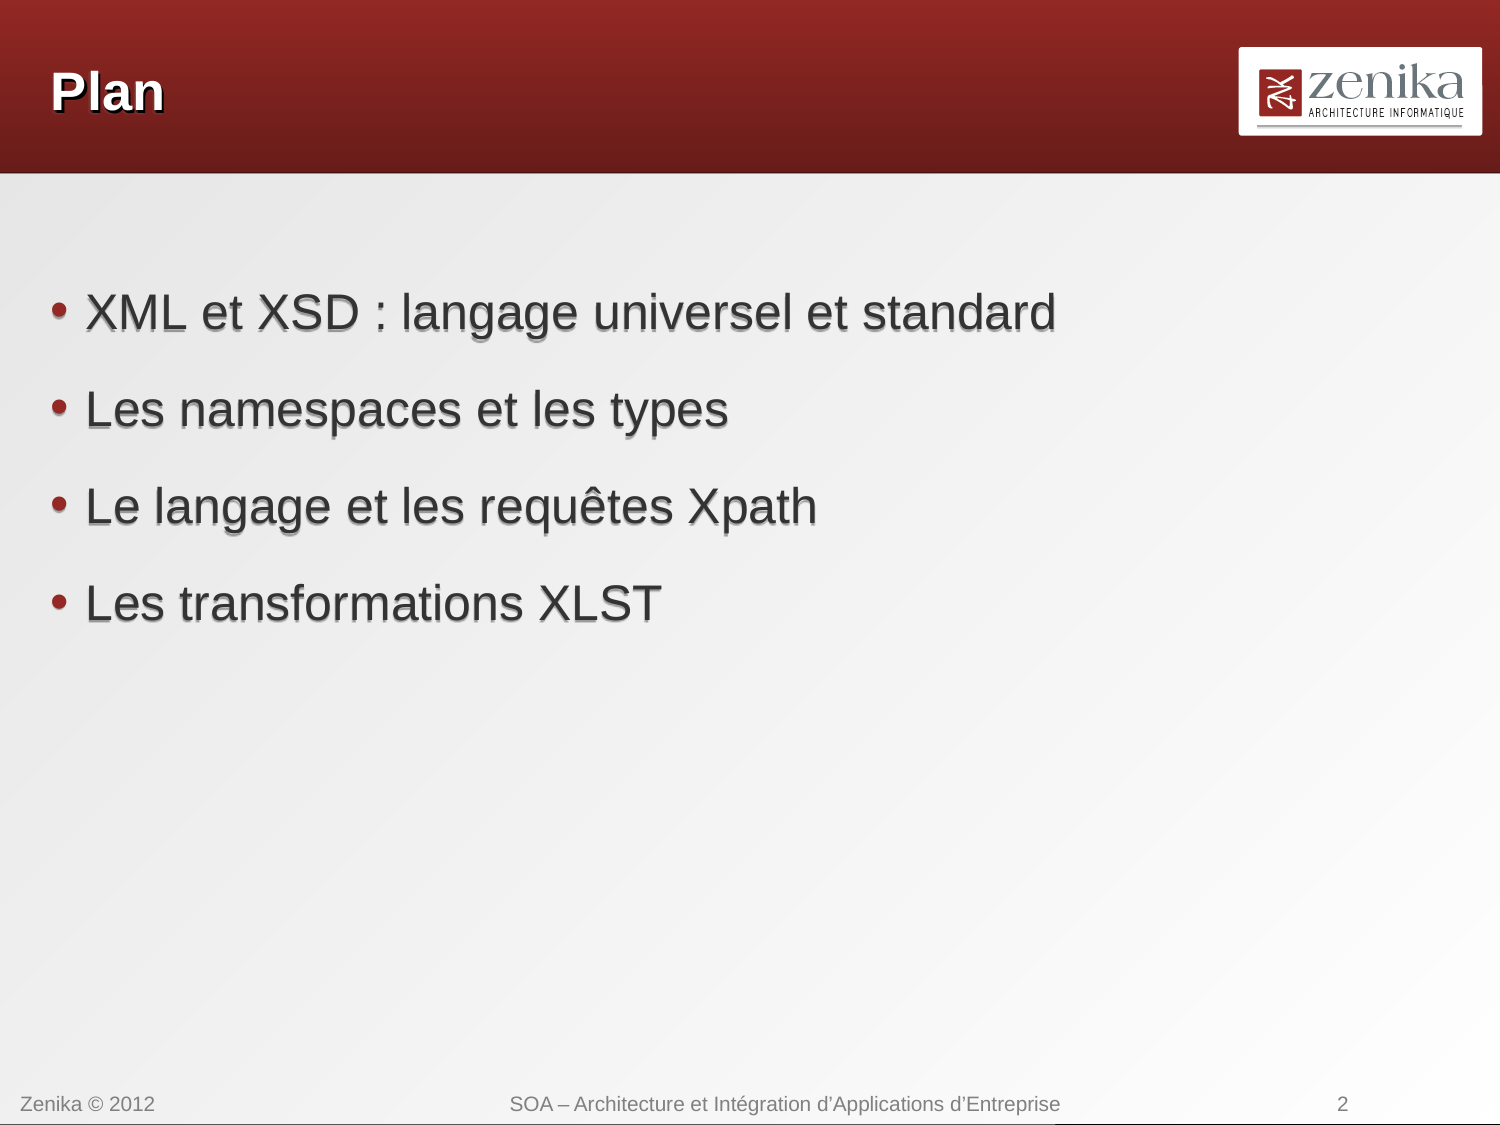

# Plan
XML et XSD : langage universel et standard
Les namespaces et les types
Le langage et les requêtes Xpath
Les transformations XLST